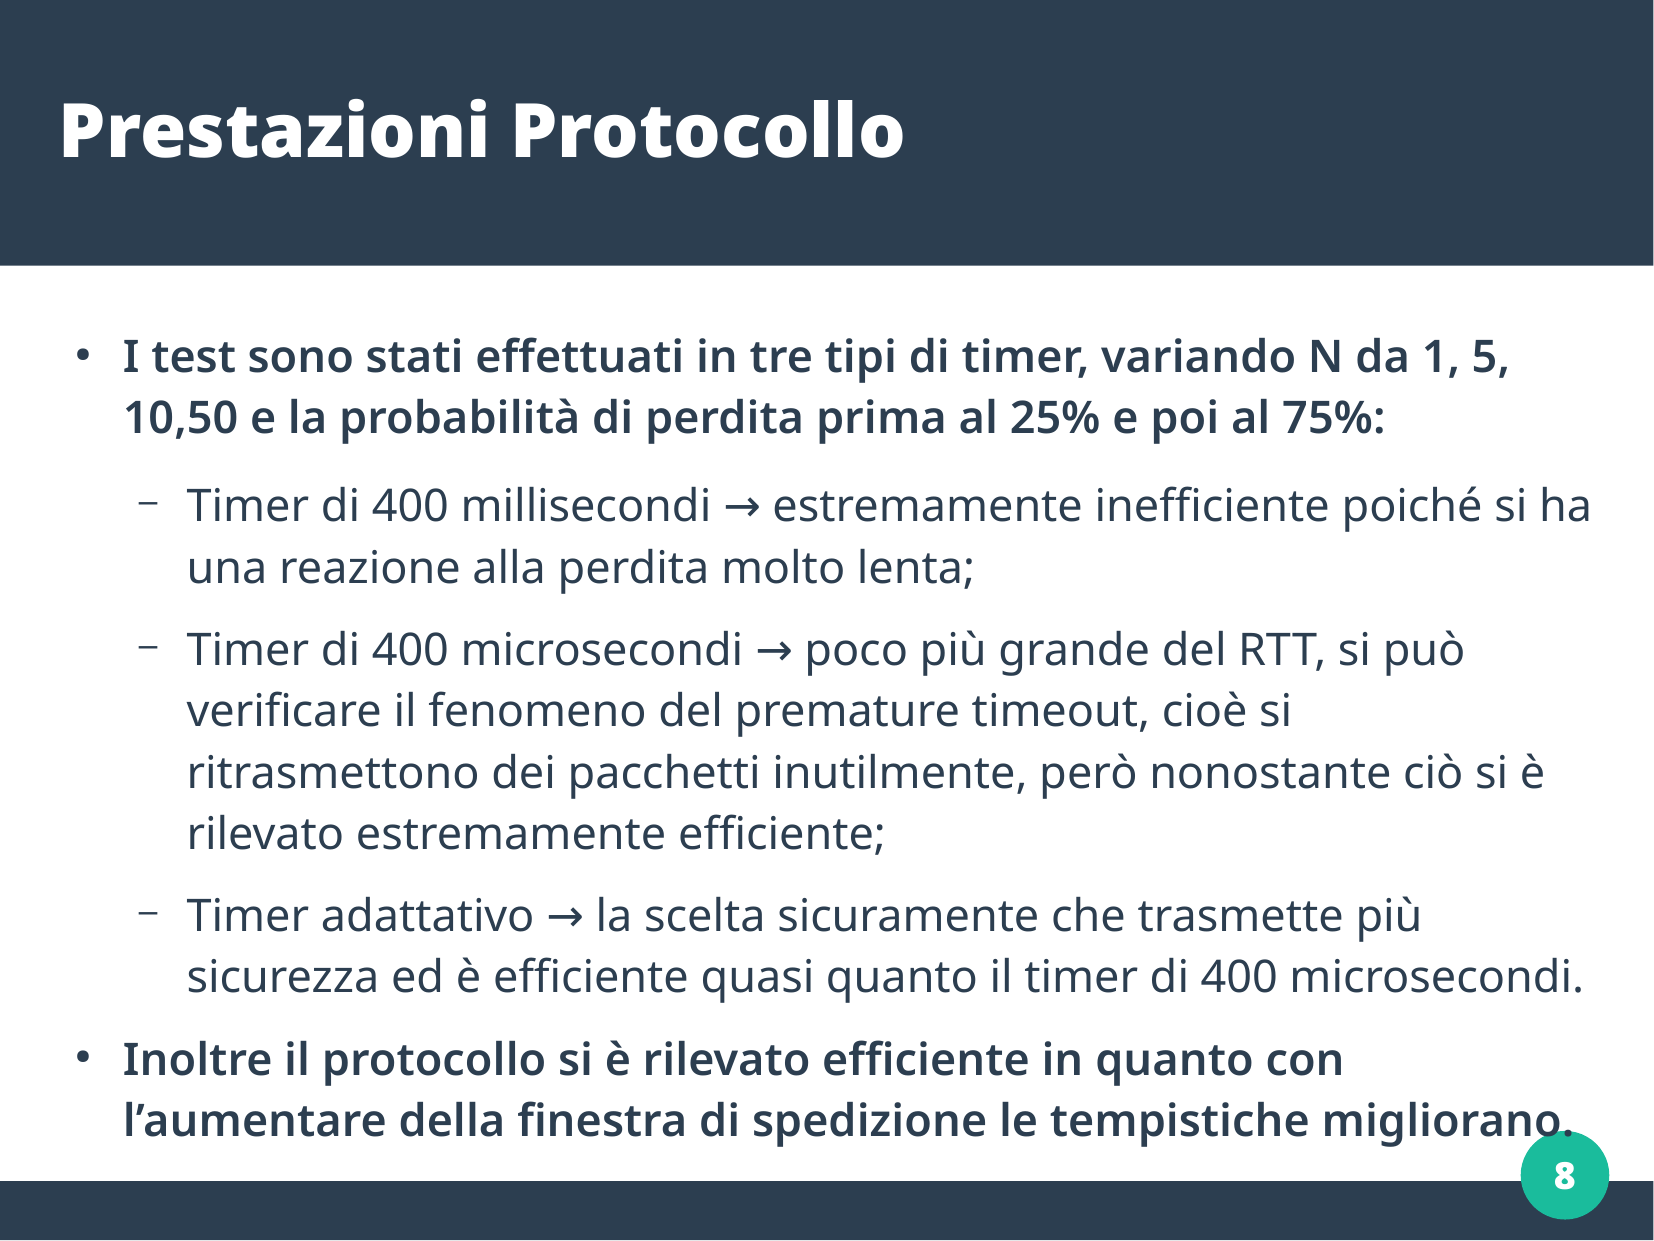

# Prestazioni Protocollo
I test sono stati effettuati in tre tipi di timer, variando N da 1, 5, 10,50 e la probabilità di perdita prima al 25% e poi al 75%:
Timer di 400 millisecondi → estremamente inefficiente poiché si ha una reazione alla perdita molto lenta;
Timer di 400 microsecondi → poco più grande del RTT, si può verificare il fenomeno del premature timeout, cioè si ritrasmettono dei pacchetti inutilmente, però nonostante ciò si è rilevato estremamente efficiente;
Timer adattativo → la scelta sicuramente che trasmette più sicurezza ed è efficiente quasi quanto il timer di 400 microsecondi.
Inoltre il protocollo si è rilevato efficiente in quanto con l’aumentare della finestra di spedizione le tempistiche migliorano.
8